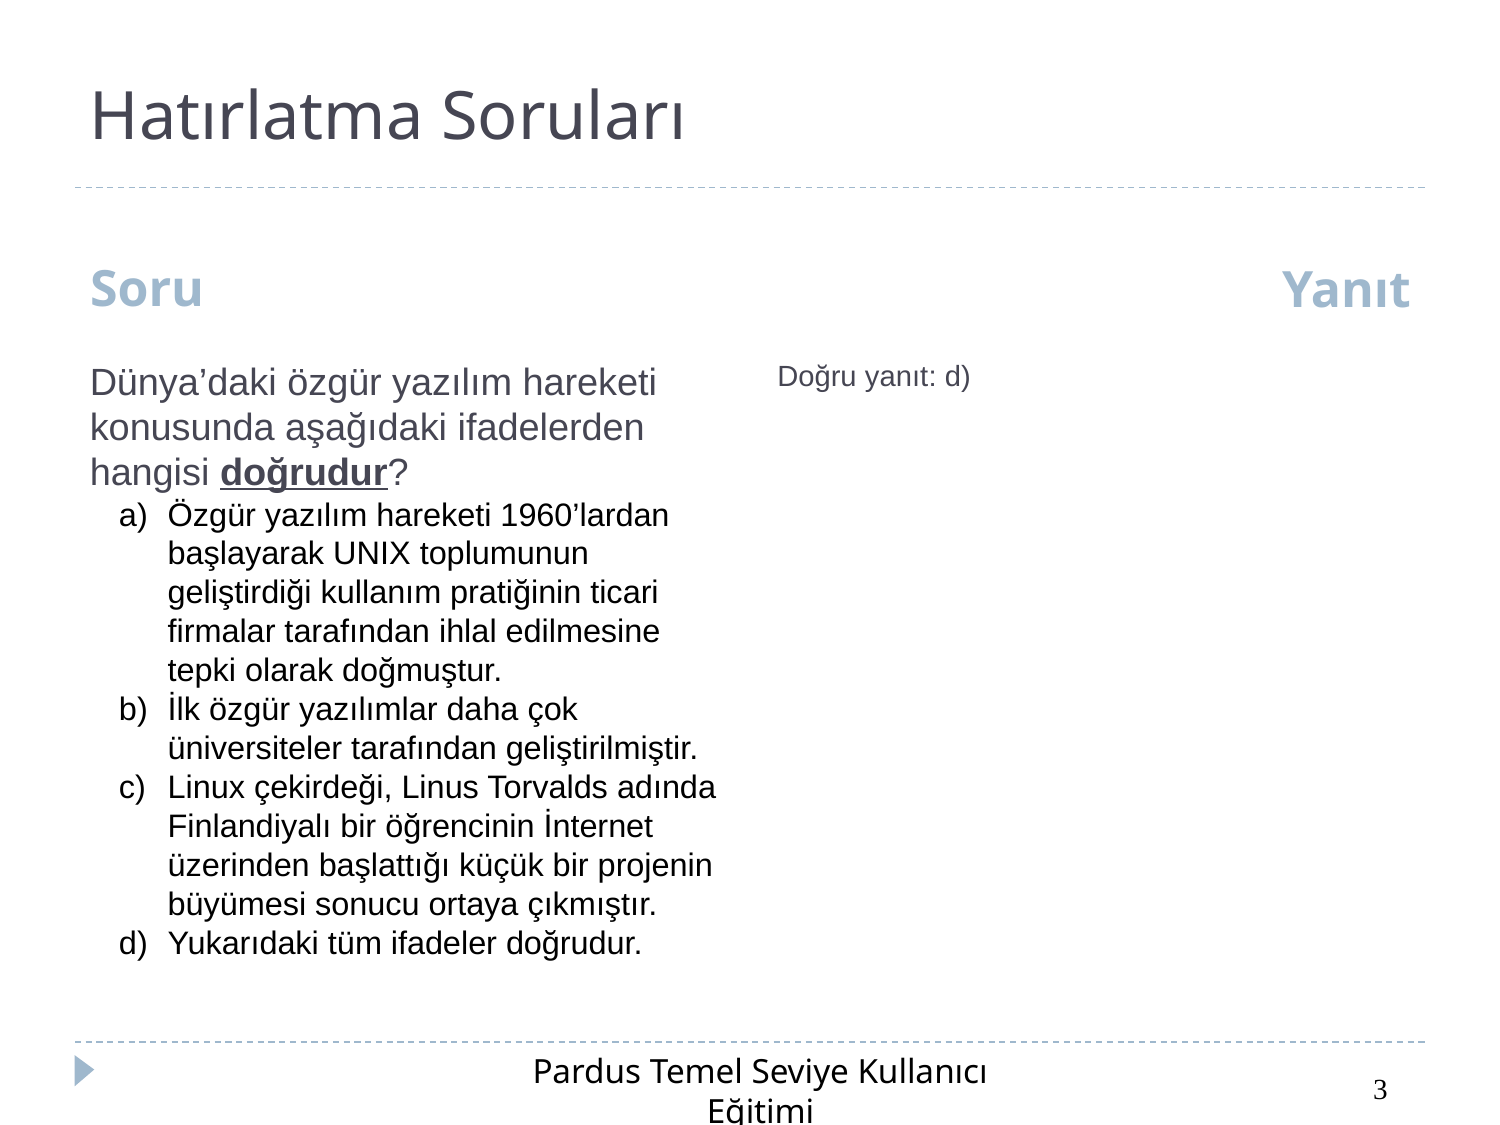

# Hatırlatma Soruları
Soru
Yanıt
Dünya’daki özgür yazılım hareketi konusunda aşağıdaki ifadelerden hangisi doğrudur?
Özgür yazılım hareketi 1960’lardan başlayarak UNIX toplumunun geliştirdiği kullanım pratiğinin ticari firmalar tarafından ihlal edilmesine tepki olarak doğmuştur.
İlk özgür yazılımlar daha çok üniversiteler tarafından geliştirilmiştir.
Linux çekirdeği, Linus Torvalds adında Finlandiyalı bir öğrencinin İnternet üzerinden başlattığı küçük bir projenin büyümesi sonucu ortaya çıkmıştır.
Yukarıdaki tüm ifadeler doğrudur.
Doğru yanıt: d)